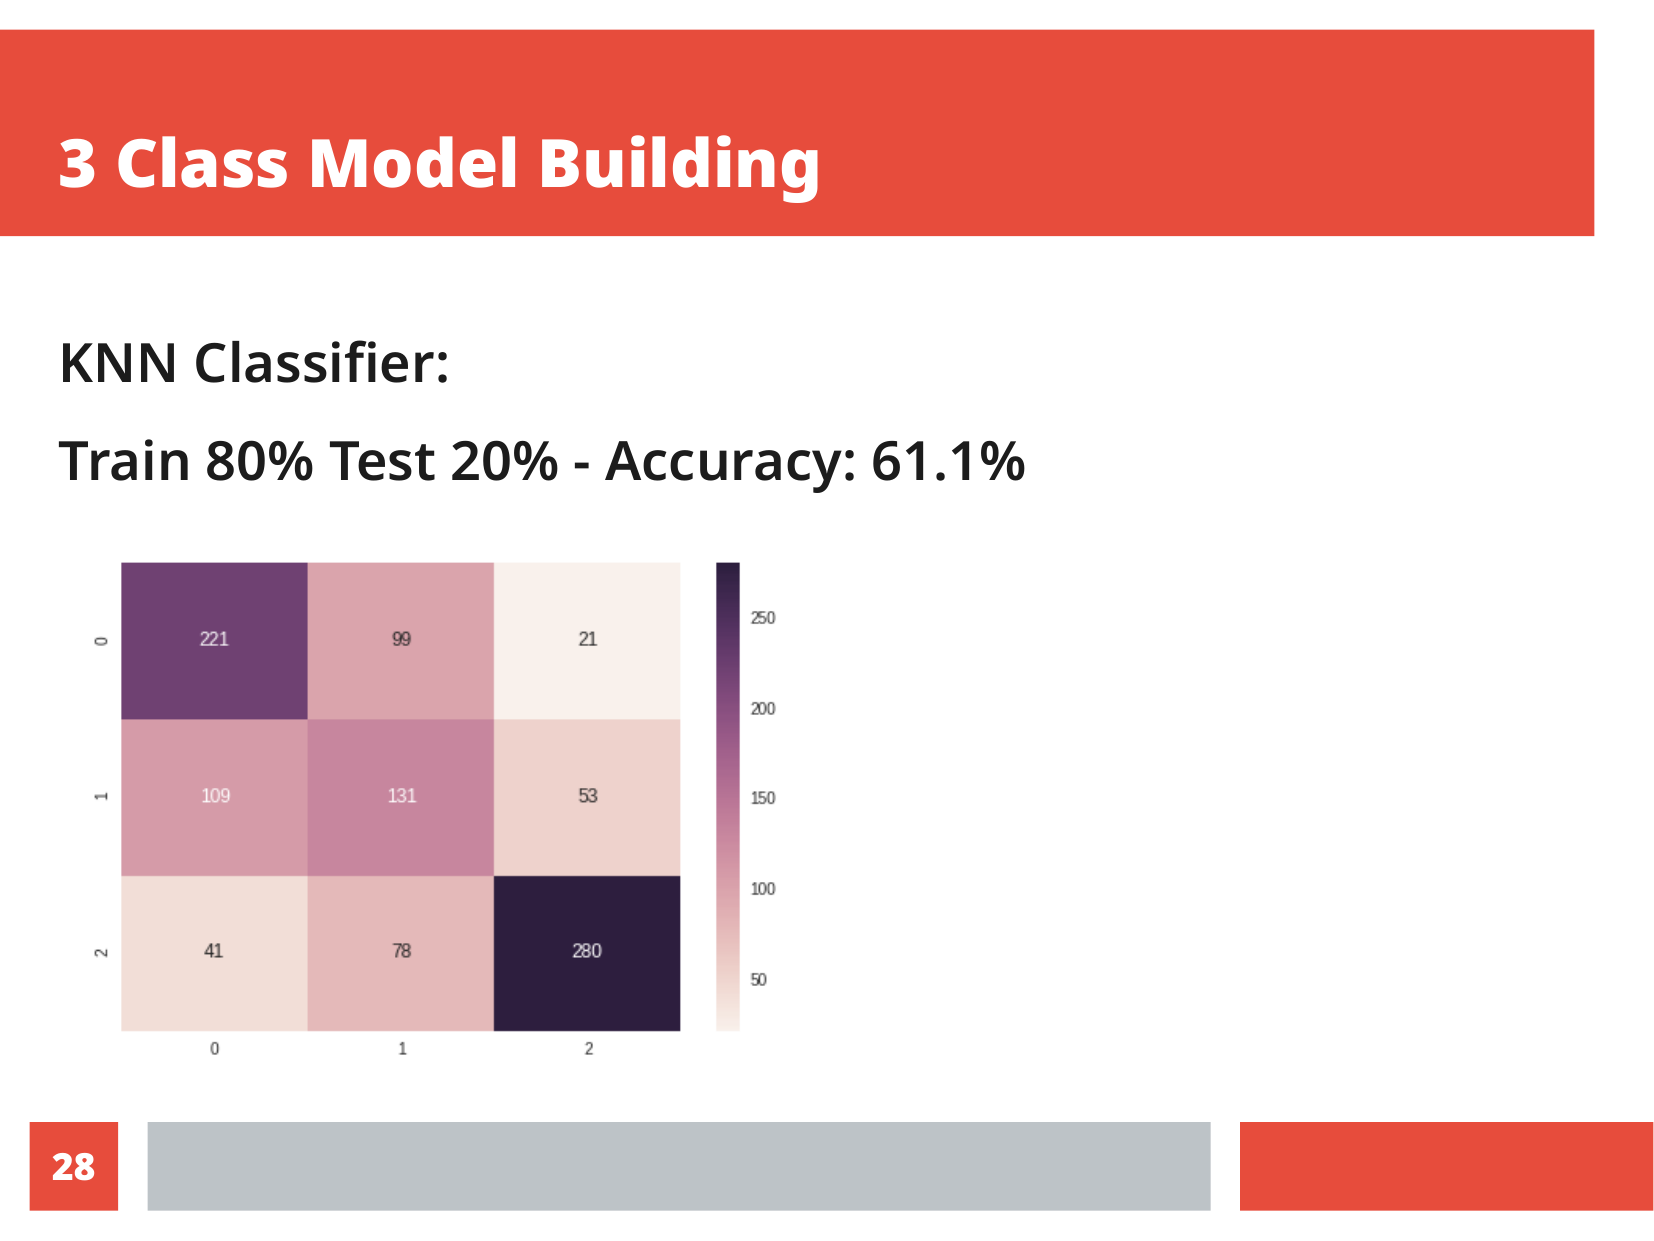

# 3 Class Model Building
KNN Classifier:
Train 80% Test 20% - Accuracy: 61.1%
28